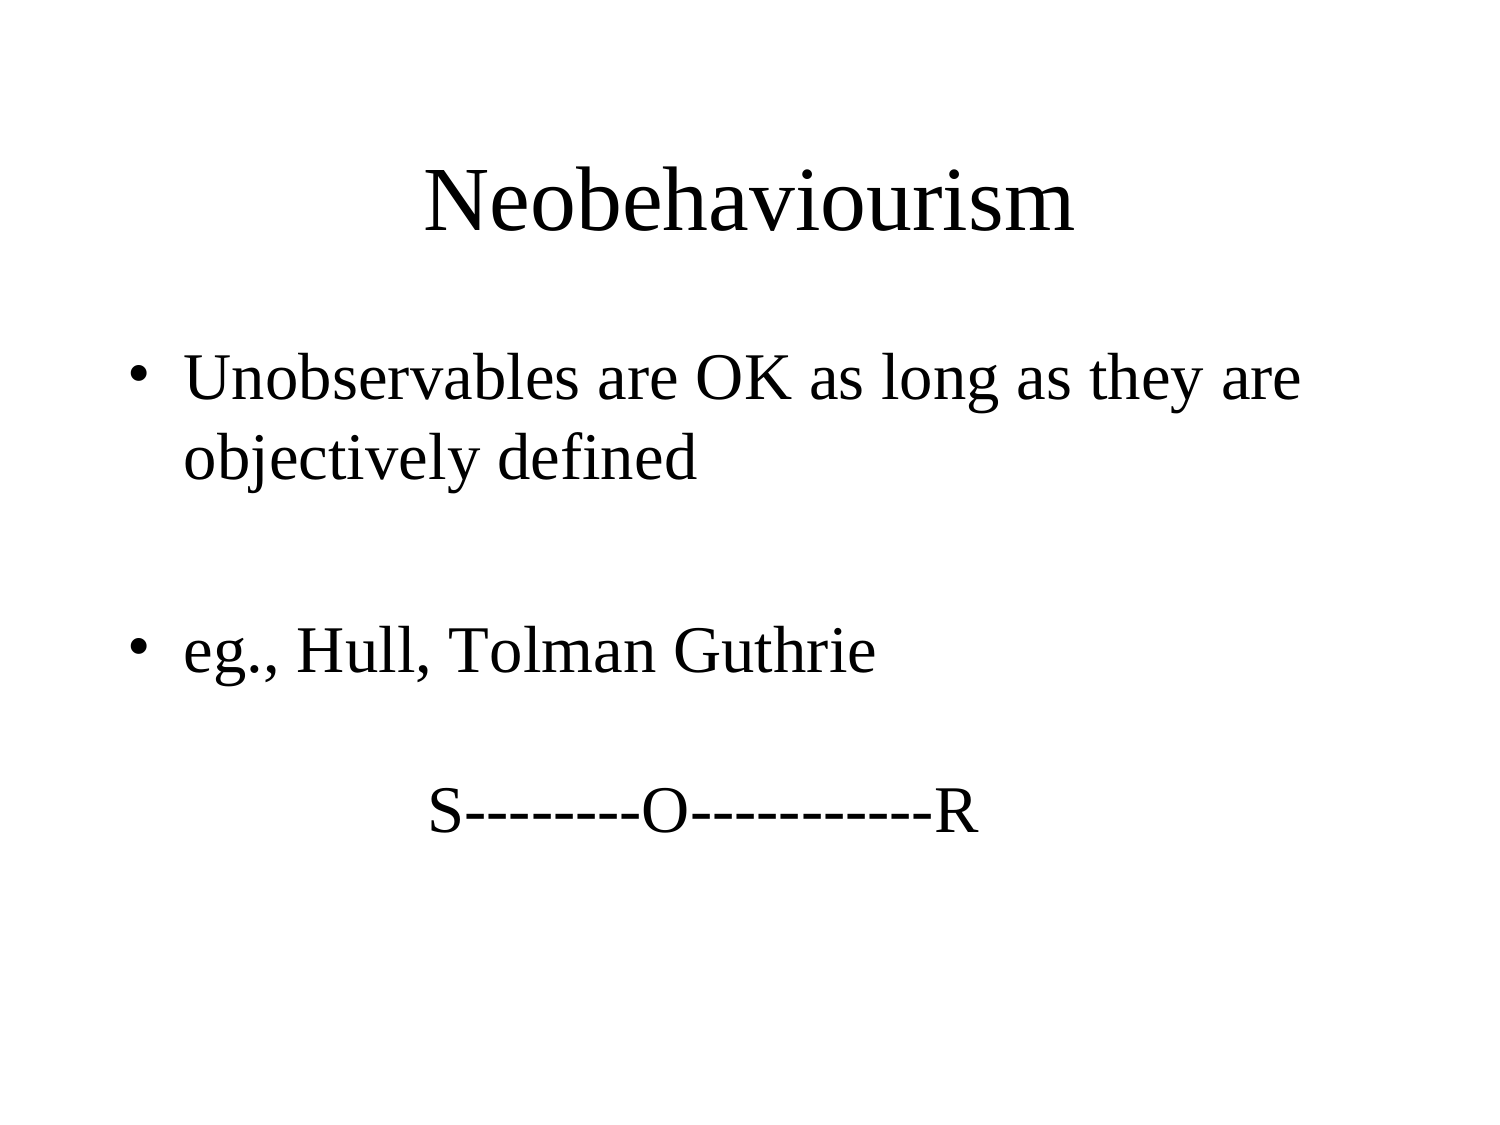

# Neobehaviourism
Unobservables are OK as long as they are objectively defined
eg., Hull, Tolman Guthrie													S--------O-----------R